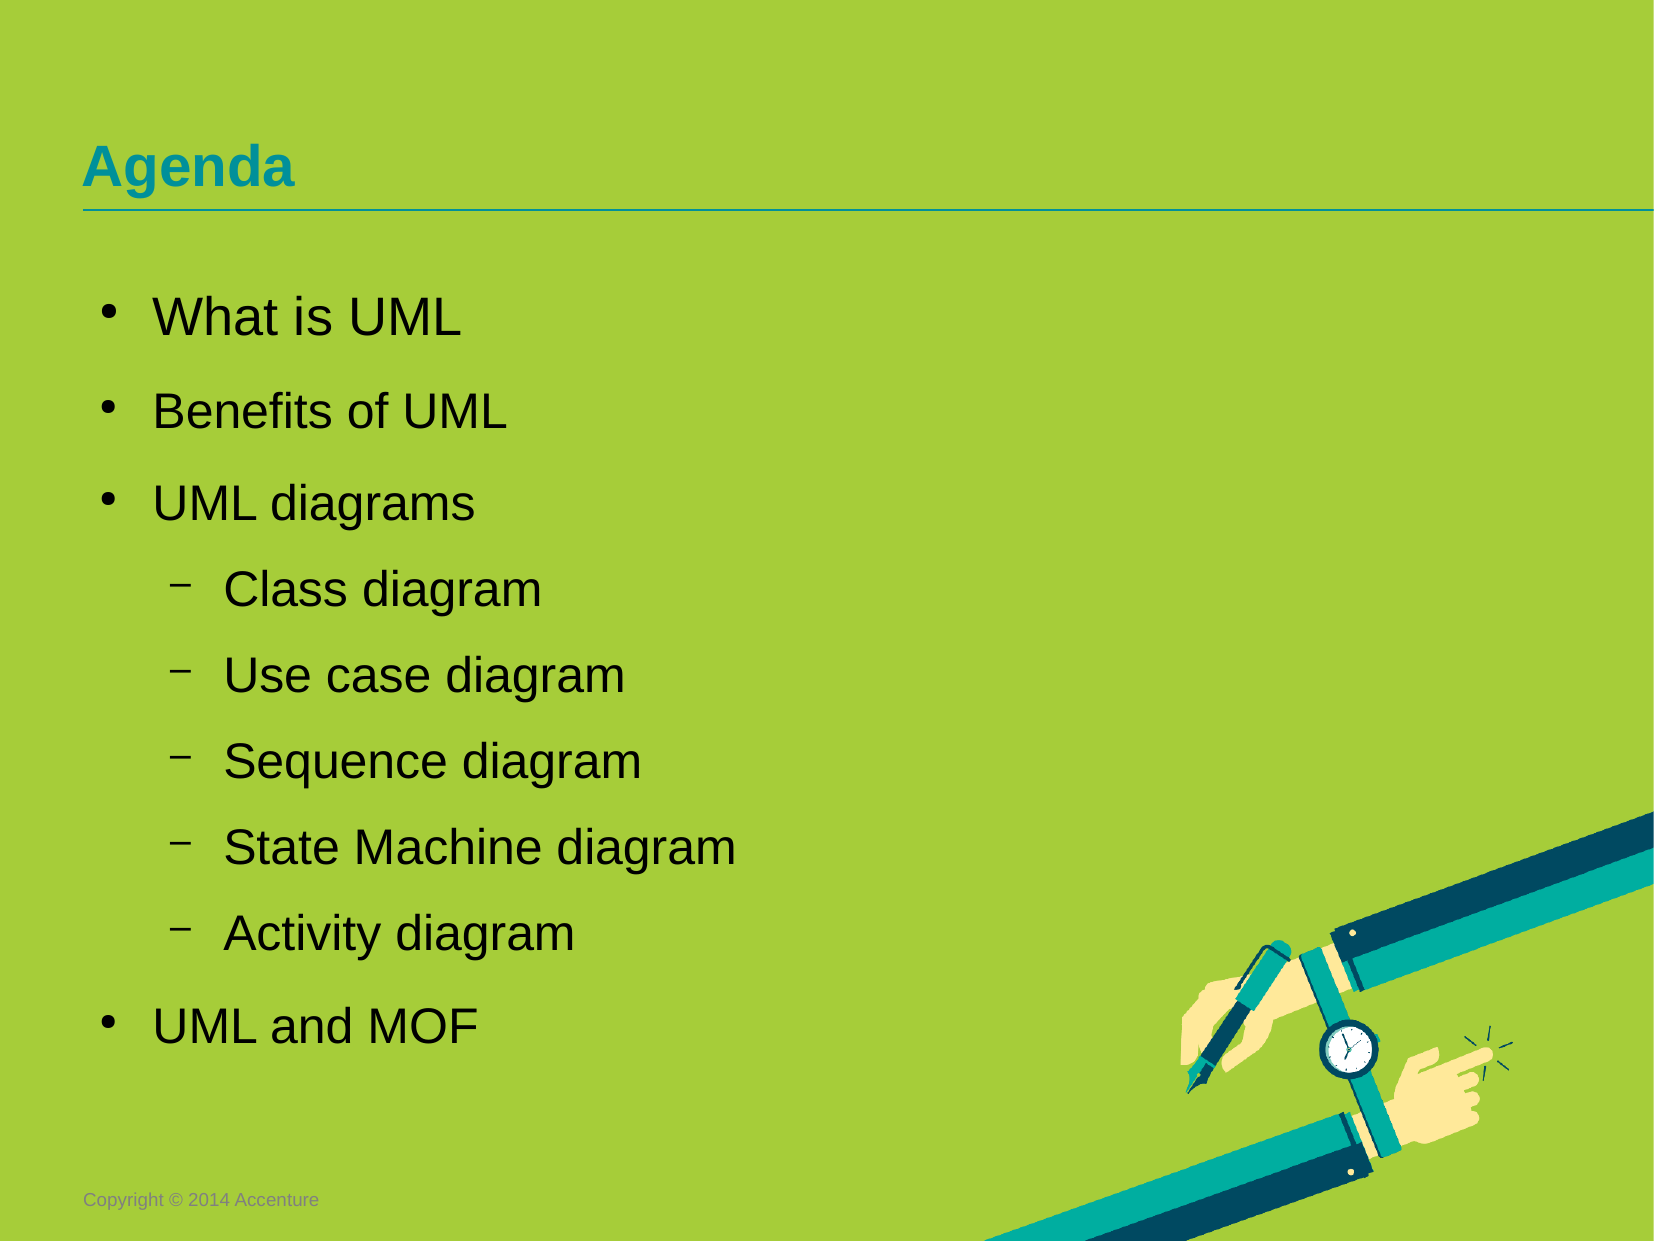

Agenda
# What is UML
Benefits of UML
UML diagrams
Class diagram
Use case diagram
Sequence diagram
State Machine diagram
Activity diagram
UML and MOF